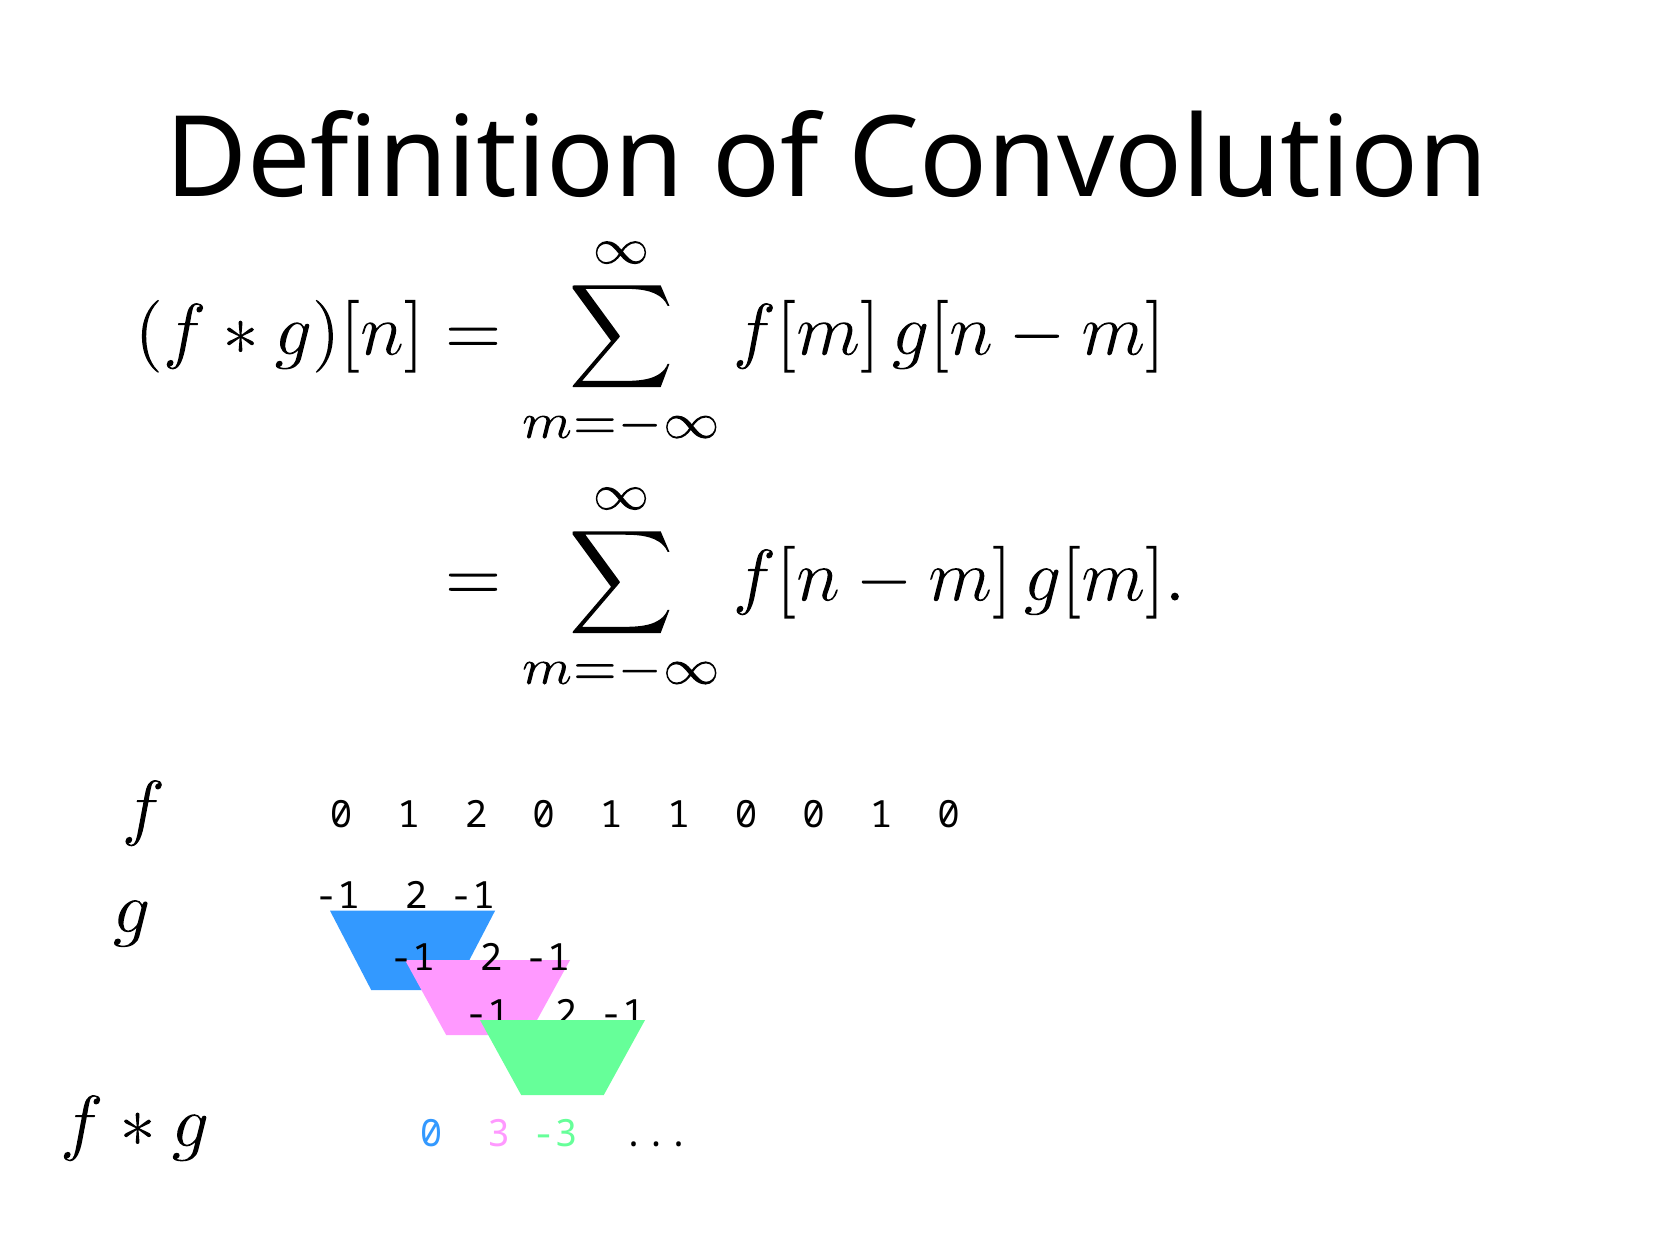

# Definition of Convolution
0 1 2 0 1 1 0 0 1 0
-1 2 -1
-1 2 -1
-1 2 -1
 0 3 -3 ...